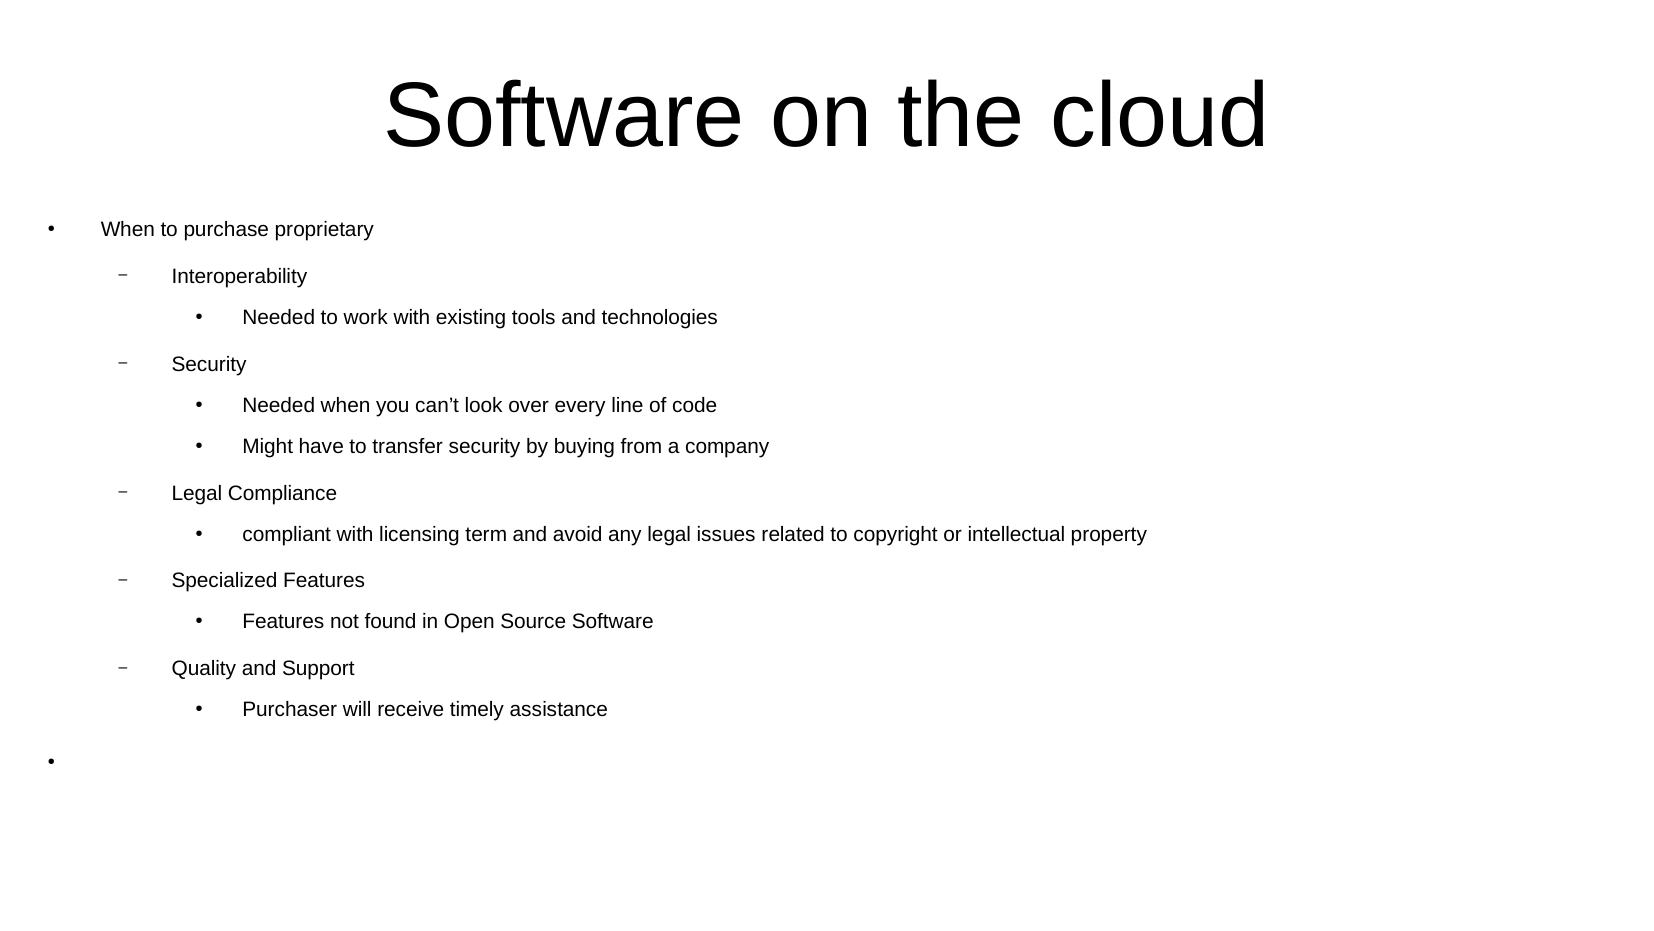

# Software on the cloud
When to purchase proprietary
Interoperability
Needed to work with existing tools and technologies
Security
Needed when you can’t look over every line of code
Might have to transfer security by buying from a company
Legal Compliance
compliant with licensing term and avoid any legal issues related to copyright or intellectual property
Specialized Features
Features not found in Open Source Software
Quality and Support
Purchaser will receive timely assistance